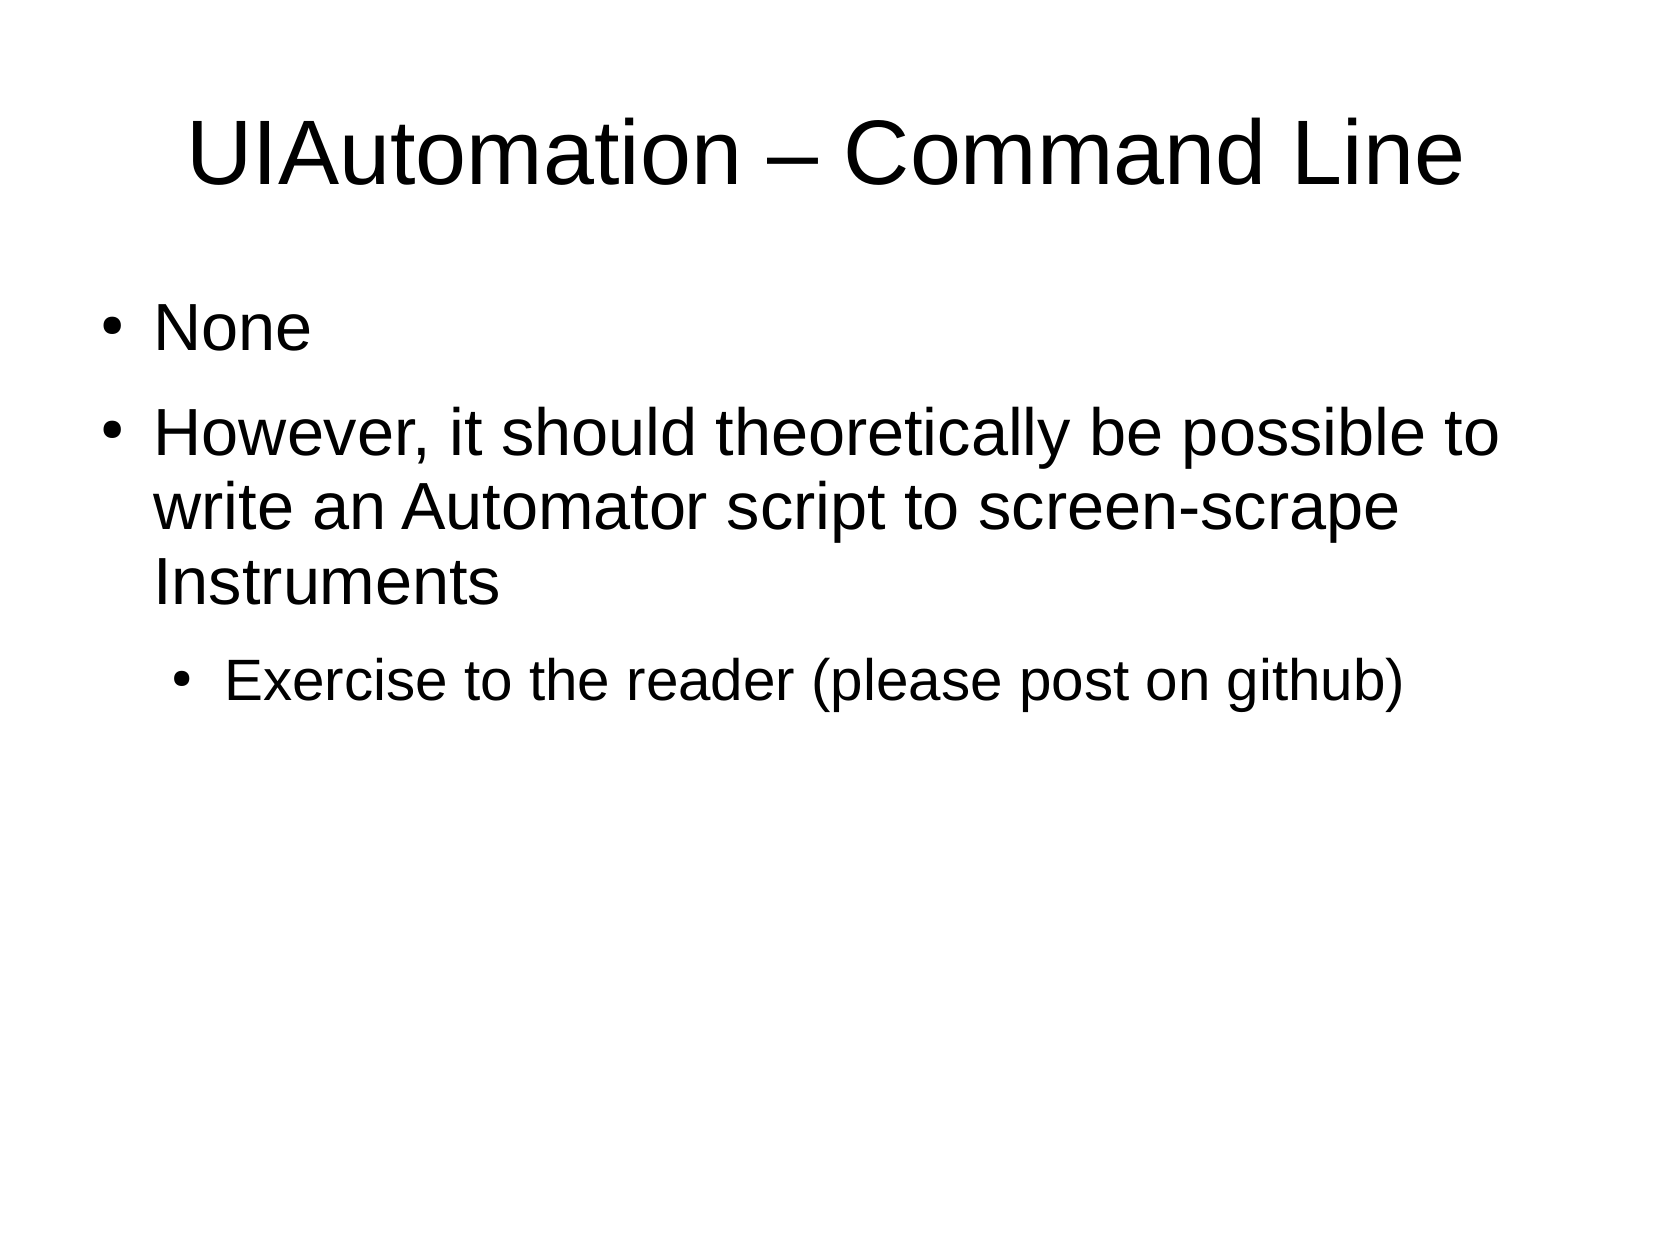

# UIAutomation – Command Line
None
However, it should theoretically be possible to write an Automator script to screen-scrape Instruments
Exercise to the reader (please post on github)